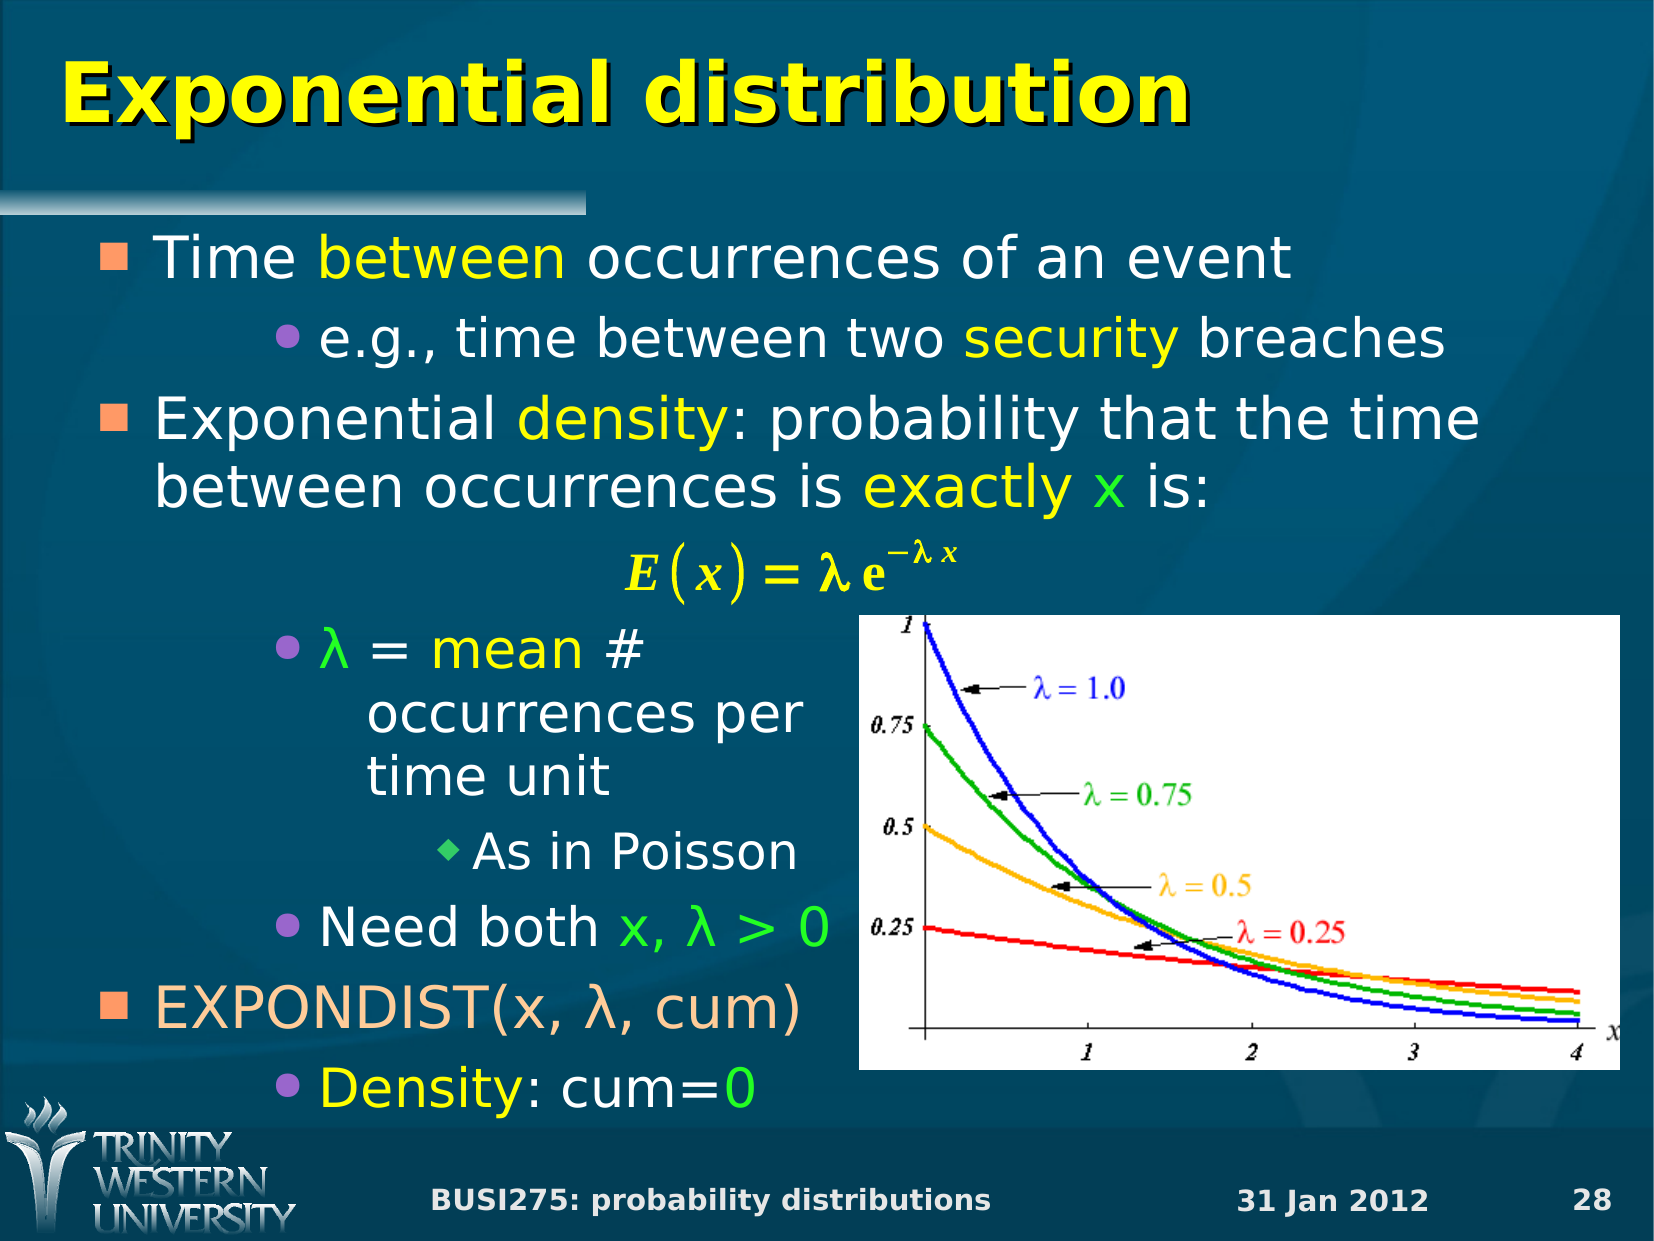

# Exponential distribution
Time between occurrences of an event
e.g., time between two security breaches
Exponential density: probability that the time between occurrences is exactly x is:
λ = mean #
occurrences per
time unit
As in Poisson
Need both x, λ > 0
EXPONDIST(x, λ, cum)
Density: cum=0
BUSI275: probability distributions
31 Jan 2012
28